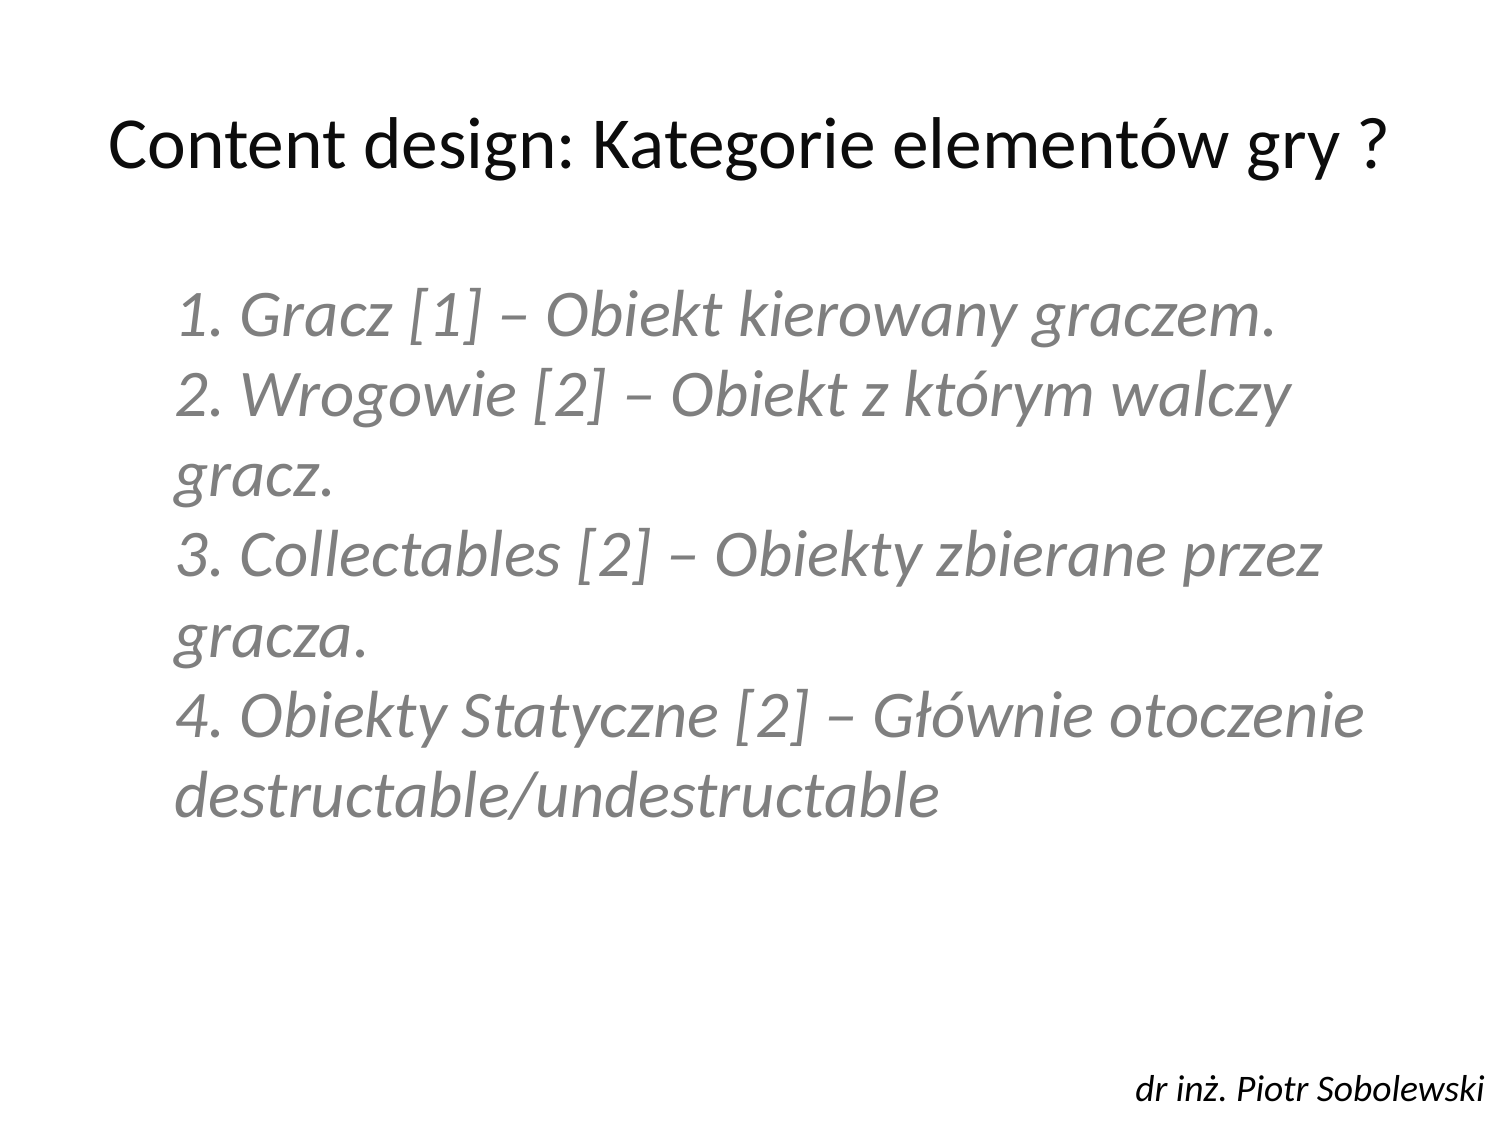

# Content design: Kategorie elementów gry ?
1. Gracz [1] – Obiekt kierowany graczem.
2. Wrogowie [2] – Obiekt z którym walczy gracz.
3. Collectables [2] – Obiekty zbierane przez gracza.
4. Obiekty Statyczne [2] – Głównie otoczenie destructable/undestructable
dr inż. Piotr Sobolewski